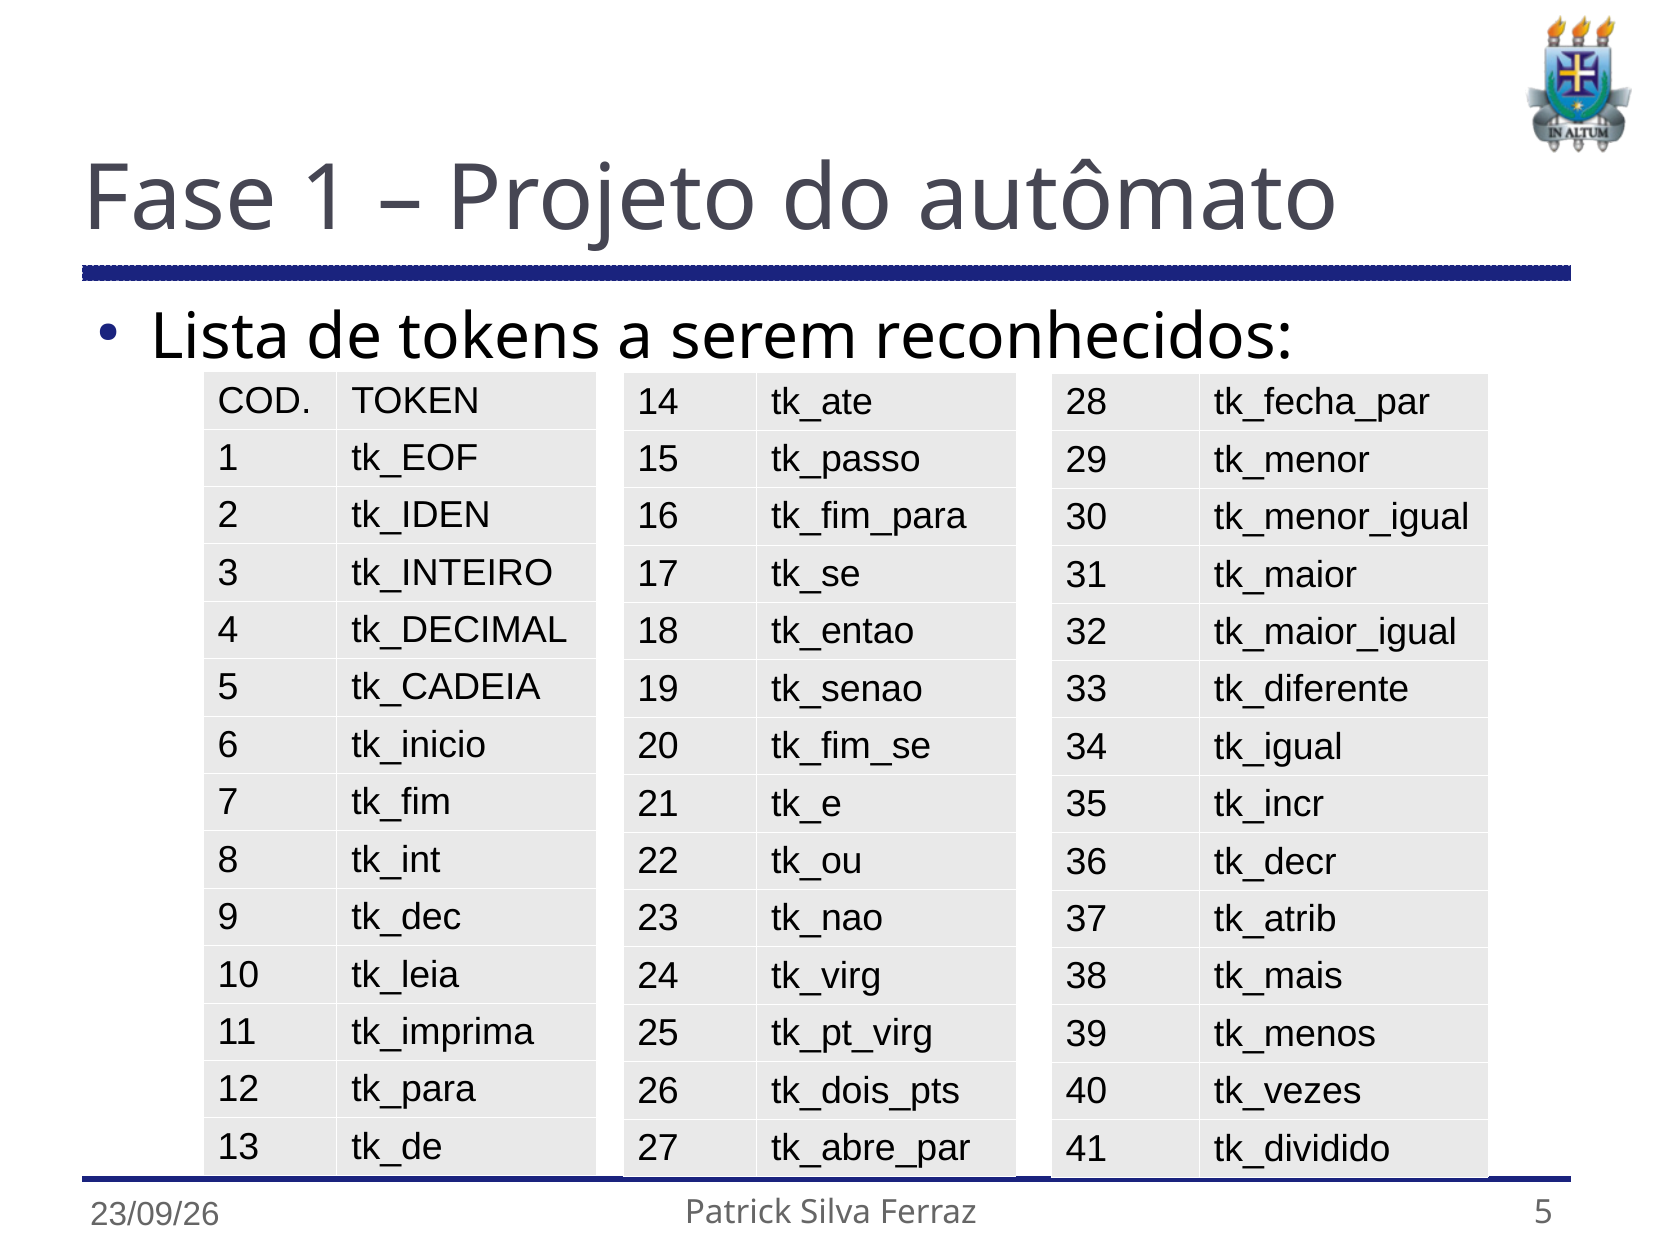

# Fase 1 – Projeto do autômato
Lista de tokens a serem reconhecidos:
| COD. | TOKEN |
| --- | --- |
| 1 | tk\_EOF |
| 2 | tk\_IDEN |
| 3 | tk\_INTEIRO |
| 4 | tk\_DECIMAL |
| 5 | tk\_CADEIA |
| 6 | tk\_inicio |
| 7 | tk\_fim |
| 8 | tk\_int |
| 9 | tk\_dec |
| 10 | tk\_leia |
| 11 | tk\_imprima |
| 12 | tk\_para |
| 13 | tk\_de |
| 14 | tk\_ate |
| --- | --- |
| 15 | tk\_passo |
| 16 | tk\_fim\_para |
| 17 | tk\_se |
| 18 | tk\_entao |
| 19 | tk\_senao |
| 20 | tk\_fim\_se |
| 21 | tk\_e |
| 22 | tk\_ou |
| 23 | tk\_nao |
| 24 | tk\_virg |
| 25 | tk\_pt\_virg |
| 26 | tk\_dois\_pts |
| 27 | tk\_abre\_par |
| 28 | tk\_fecha\_par |
| --- | --- |
| 29 | tk\_menor |
| 30 | tk\_menor\_igual |
| 31 | tk\_maior |
| 32 | tk\_maior\_igual |
| 33 | tk\_diferente |
| 34 | tk\_igual |
| 35 | tk\_incr |
| 36 | tk\_decr |
| 37 | tk\_atrib |
| 38 | tk\_mais |
| 39 | tk\_menos |
| 40 | tk\_vezes |
| 41 | tk\_dividido |